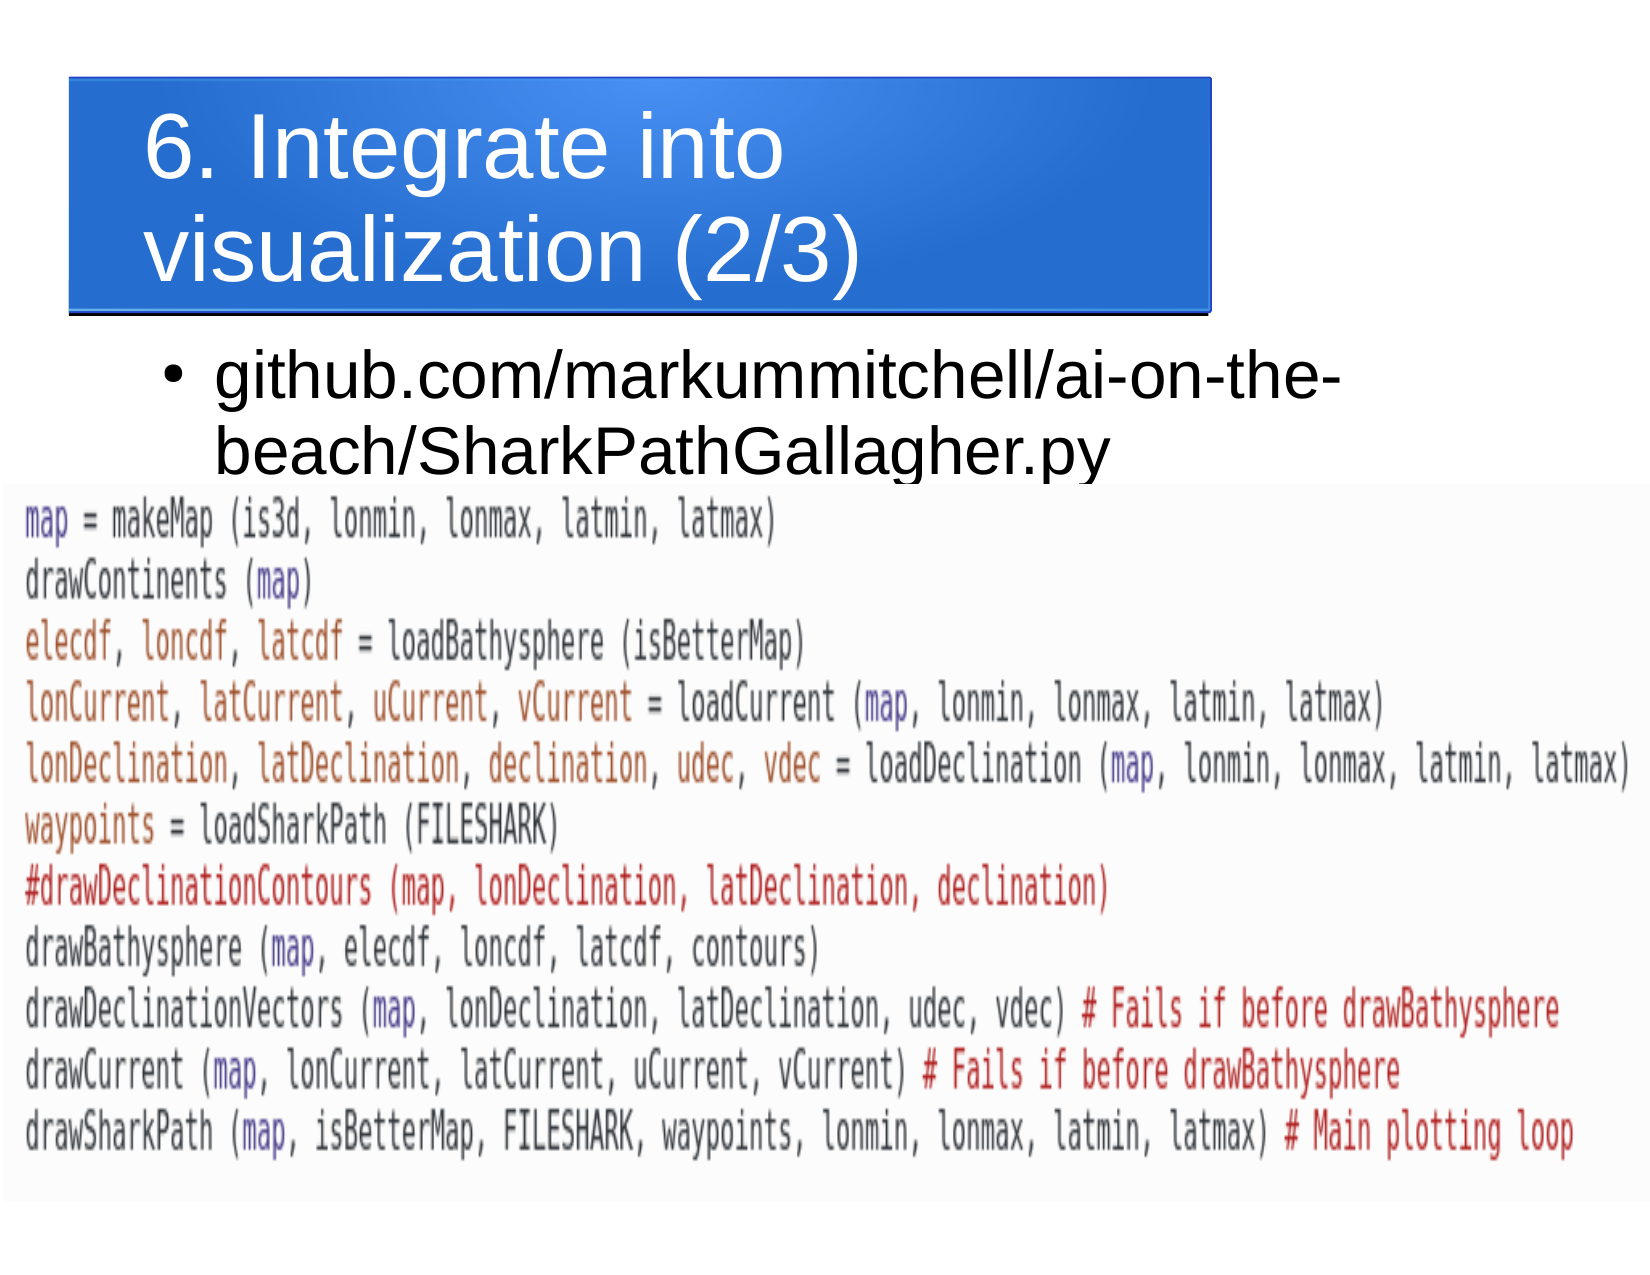

# 6. Integrate into visualization (2/3)
github.com/markummitchell/ai-on-the-beach/SharkPathGallagher.py